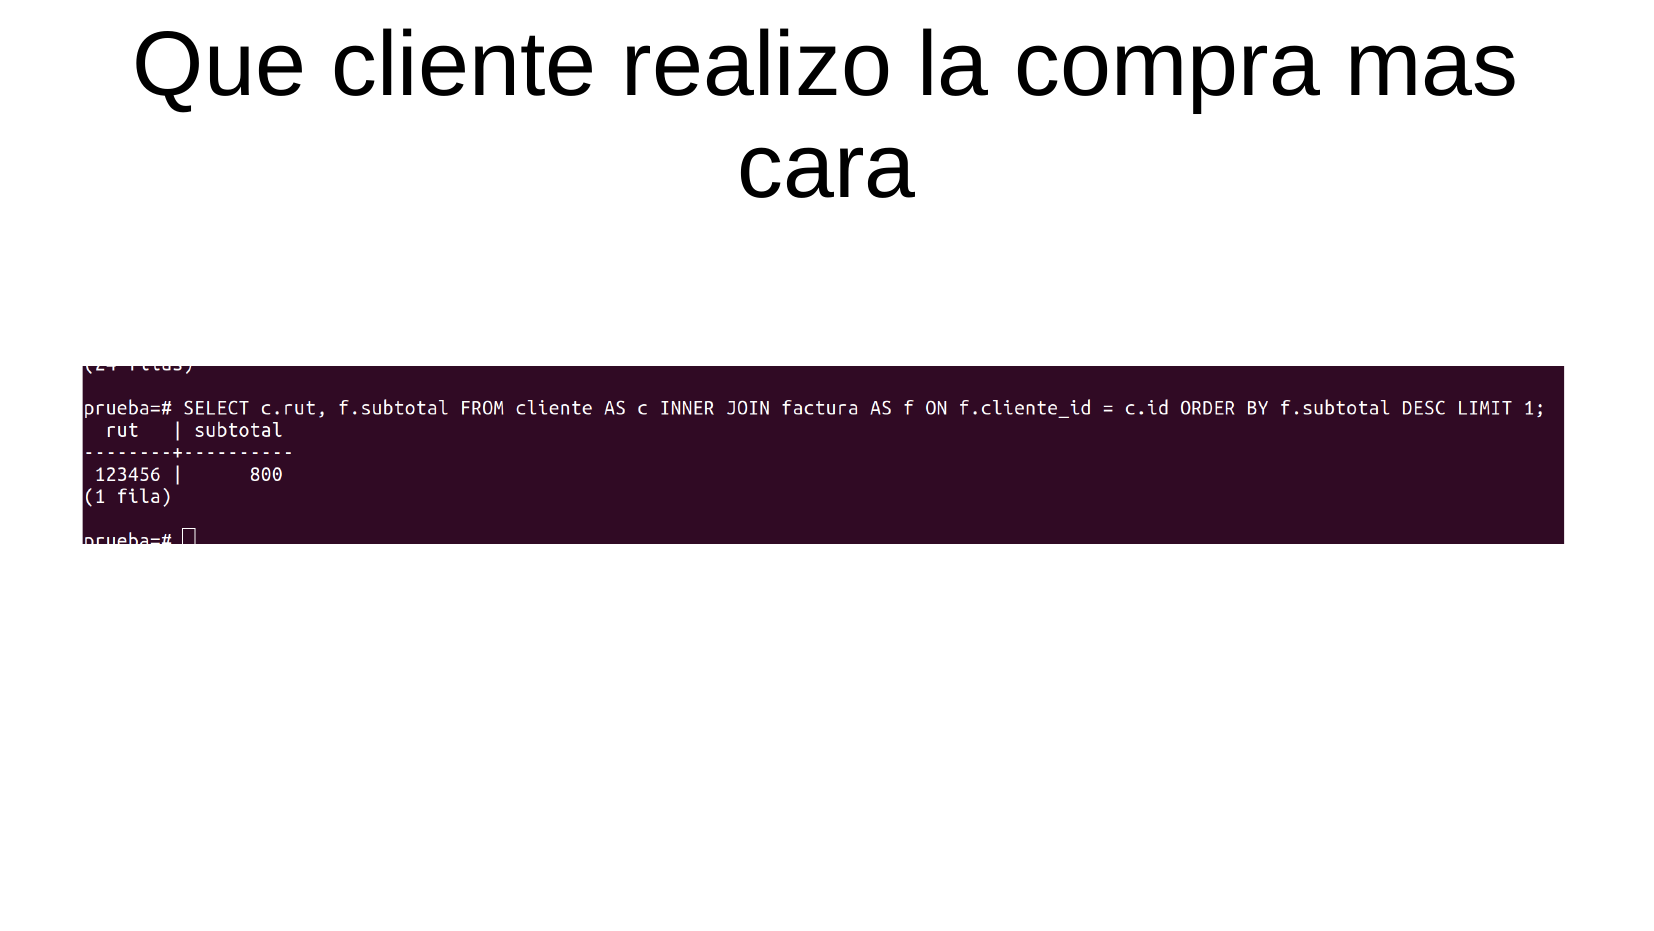

# Que cliente realizo la compra mas cara